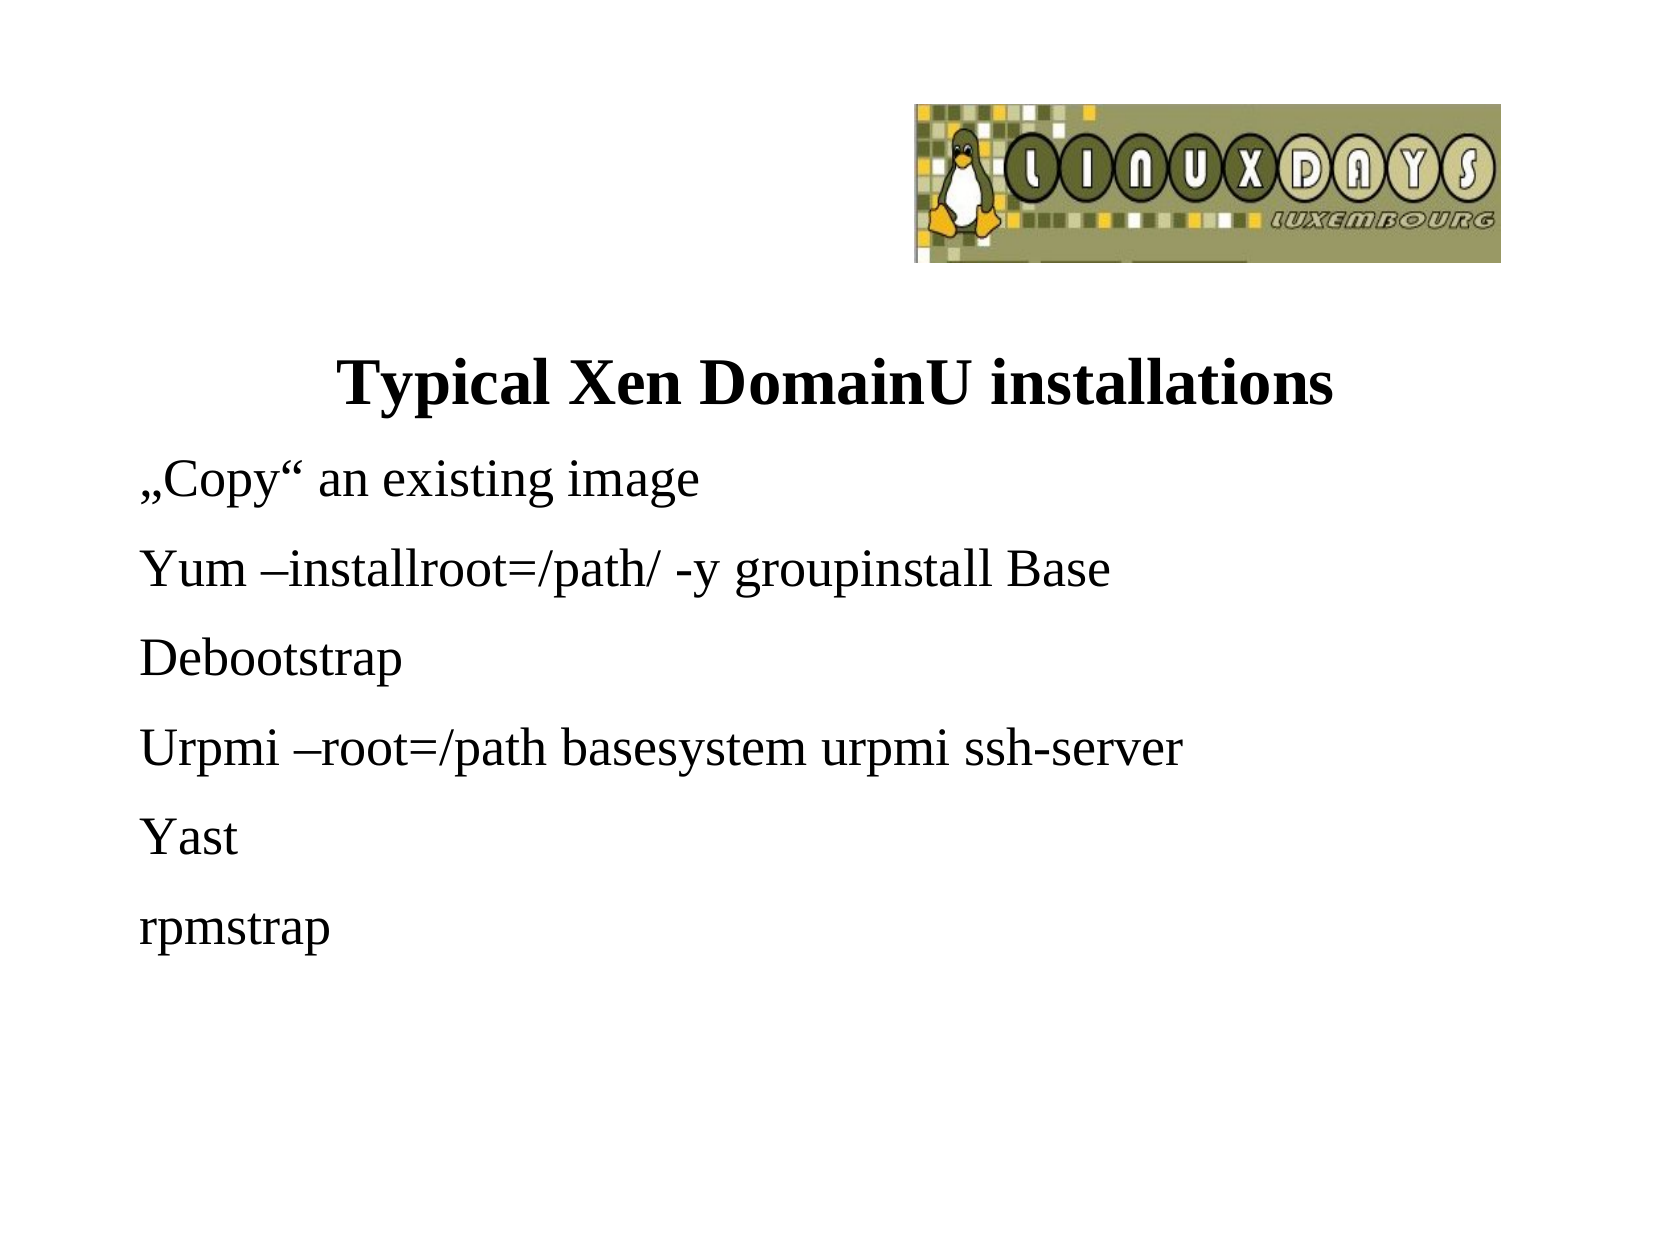

#
Typical Xen DomainU installations
„Copy“ an existing image
Yum –installroot=/path/ -y groupinstall Base
Debootstrap
Urpmi –root=/path basesystem urpmi ssh-server
Yast
rpmstrap